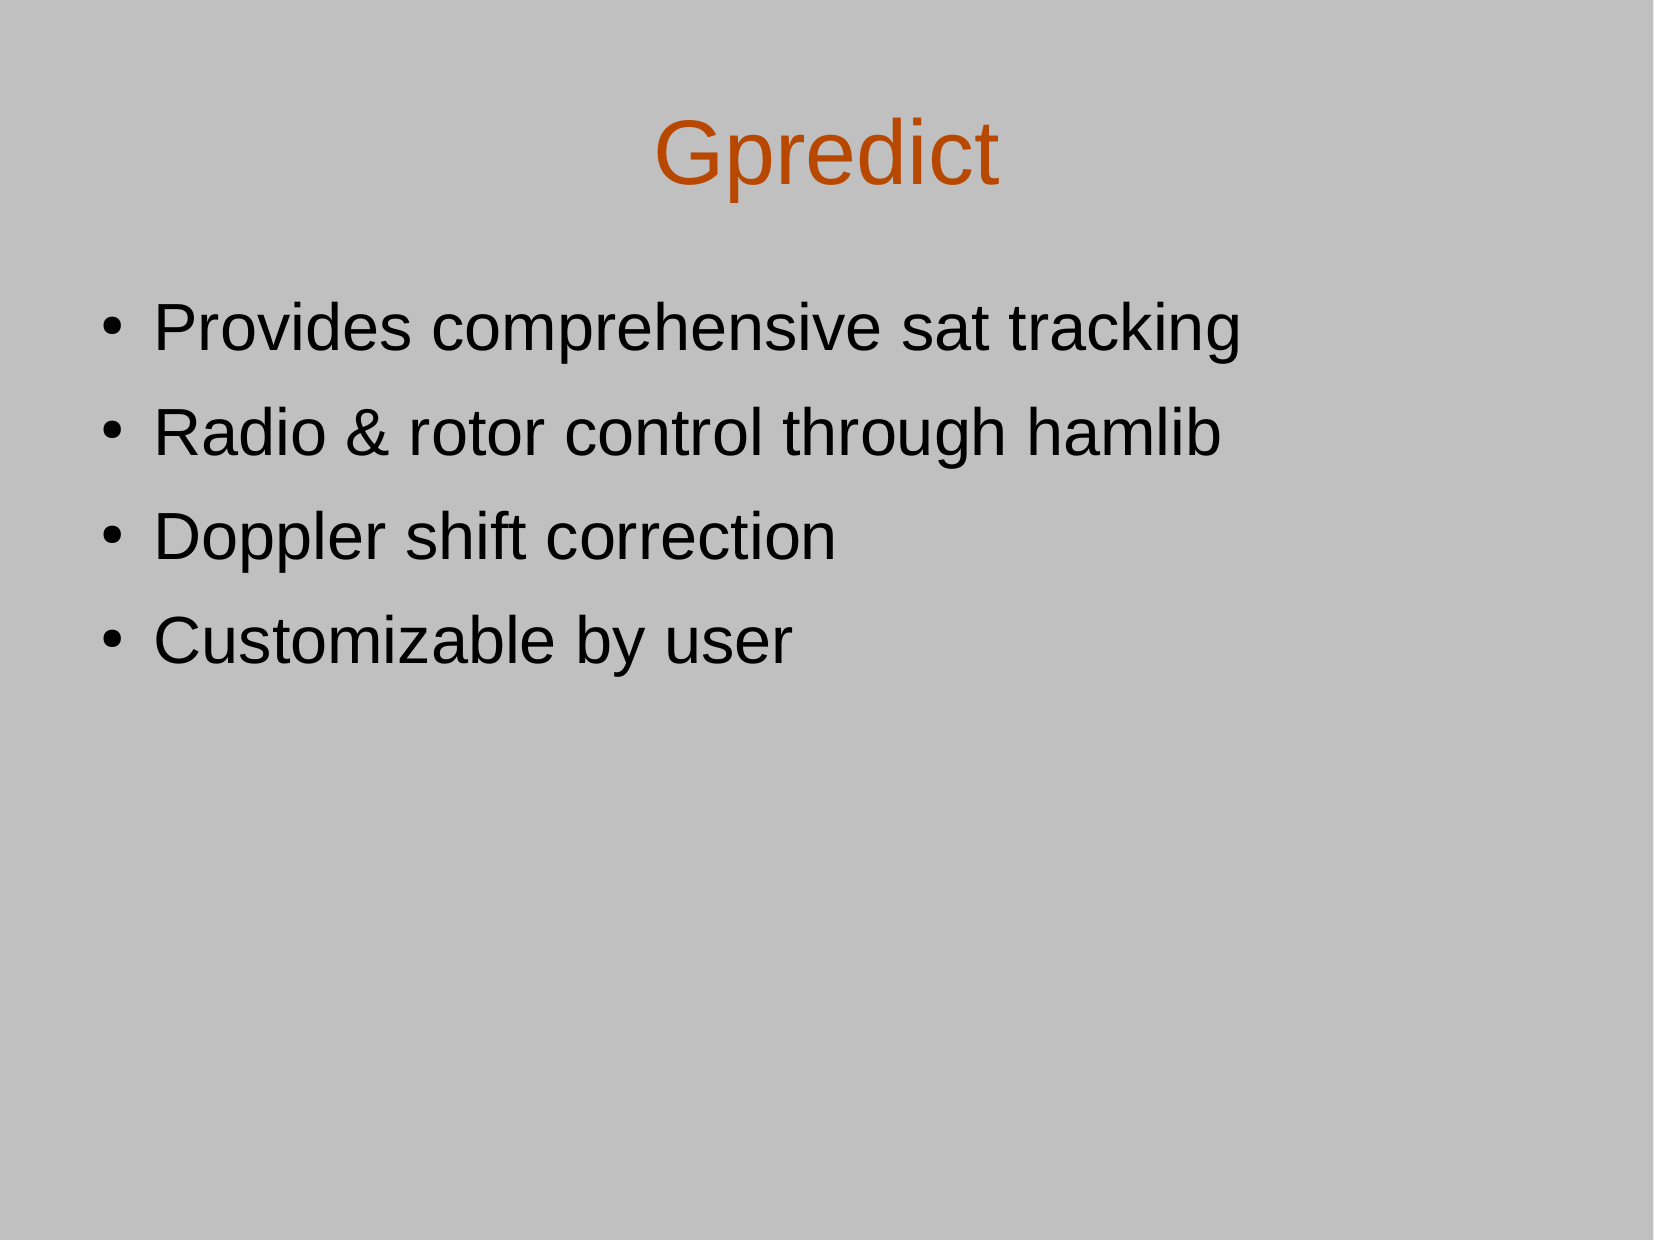

# Gpredict
Provides comprehensive sat tracking
Radio & rotor control through hamlib
Doppler shift correction
Customizable by user